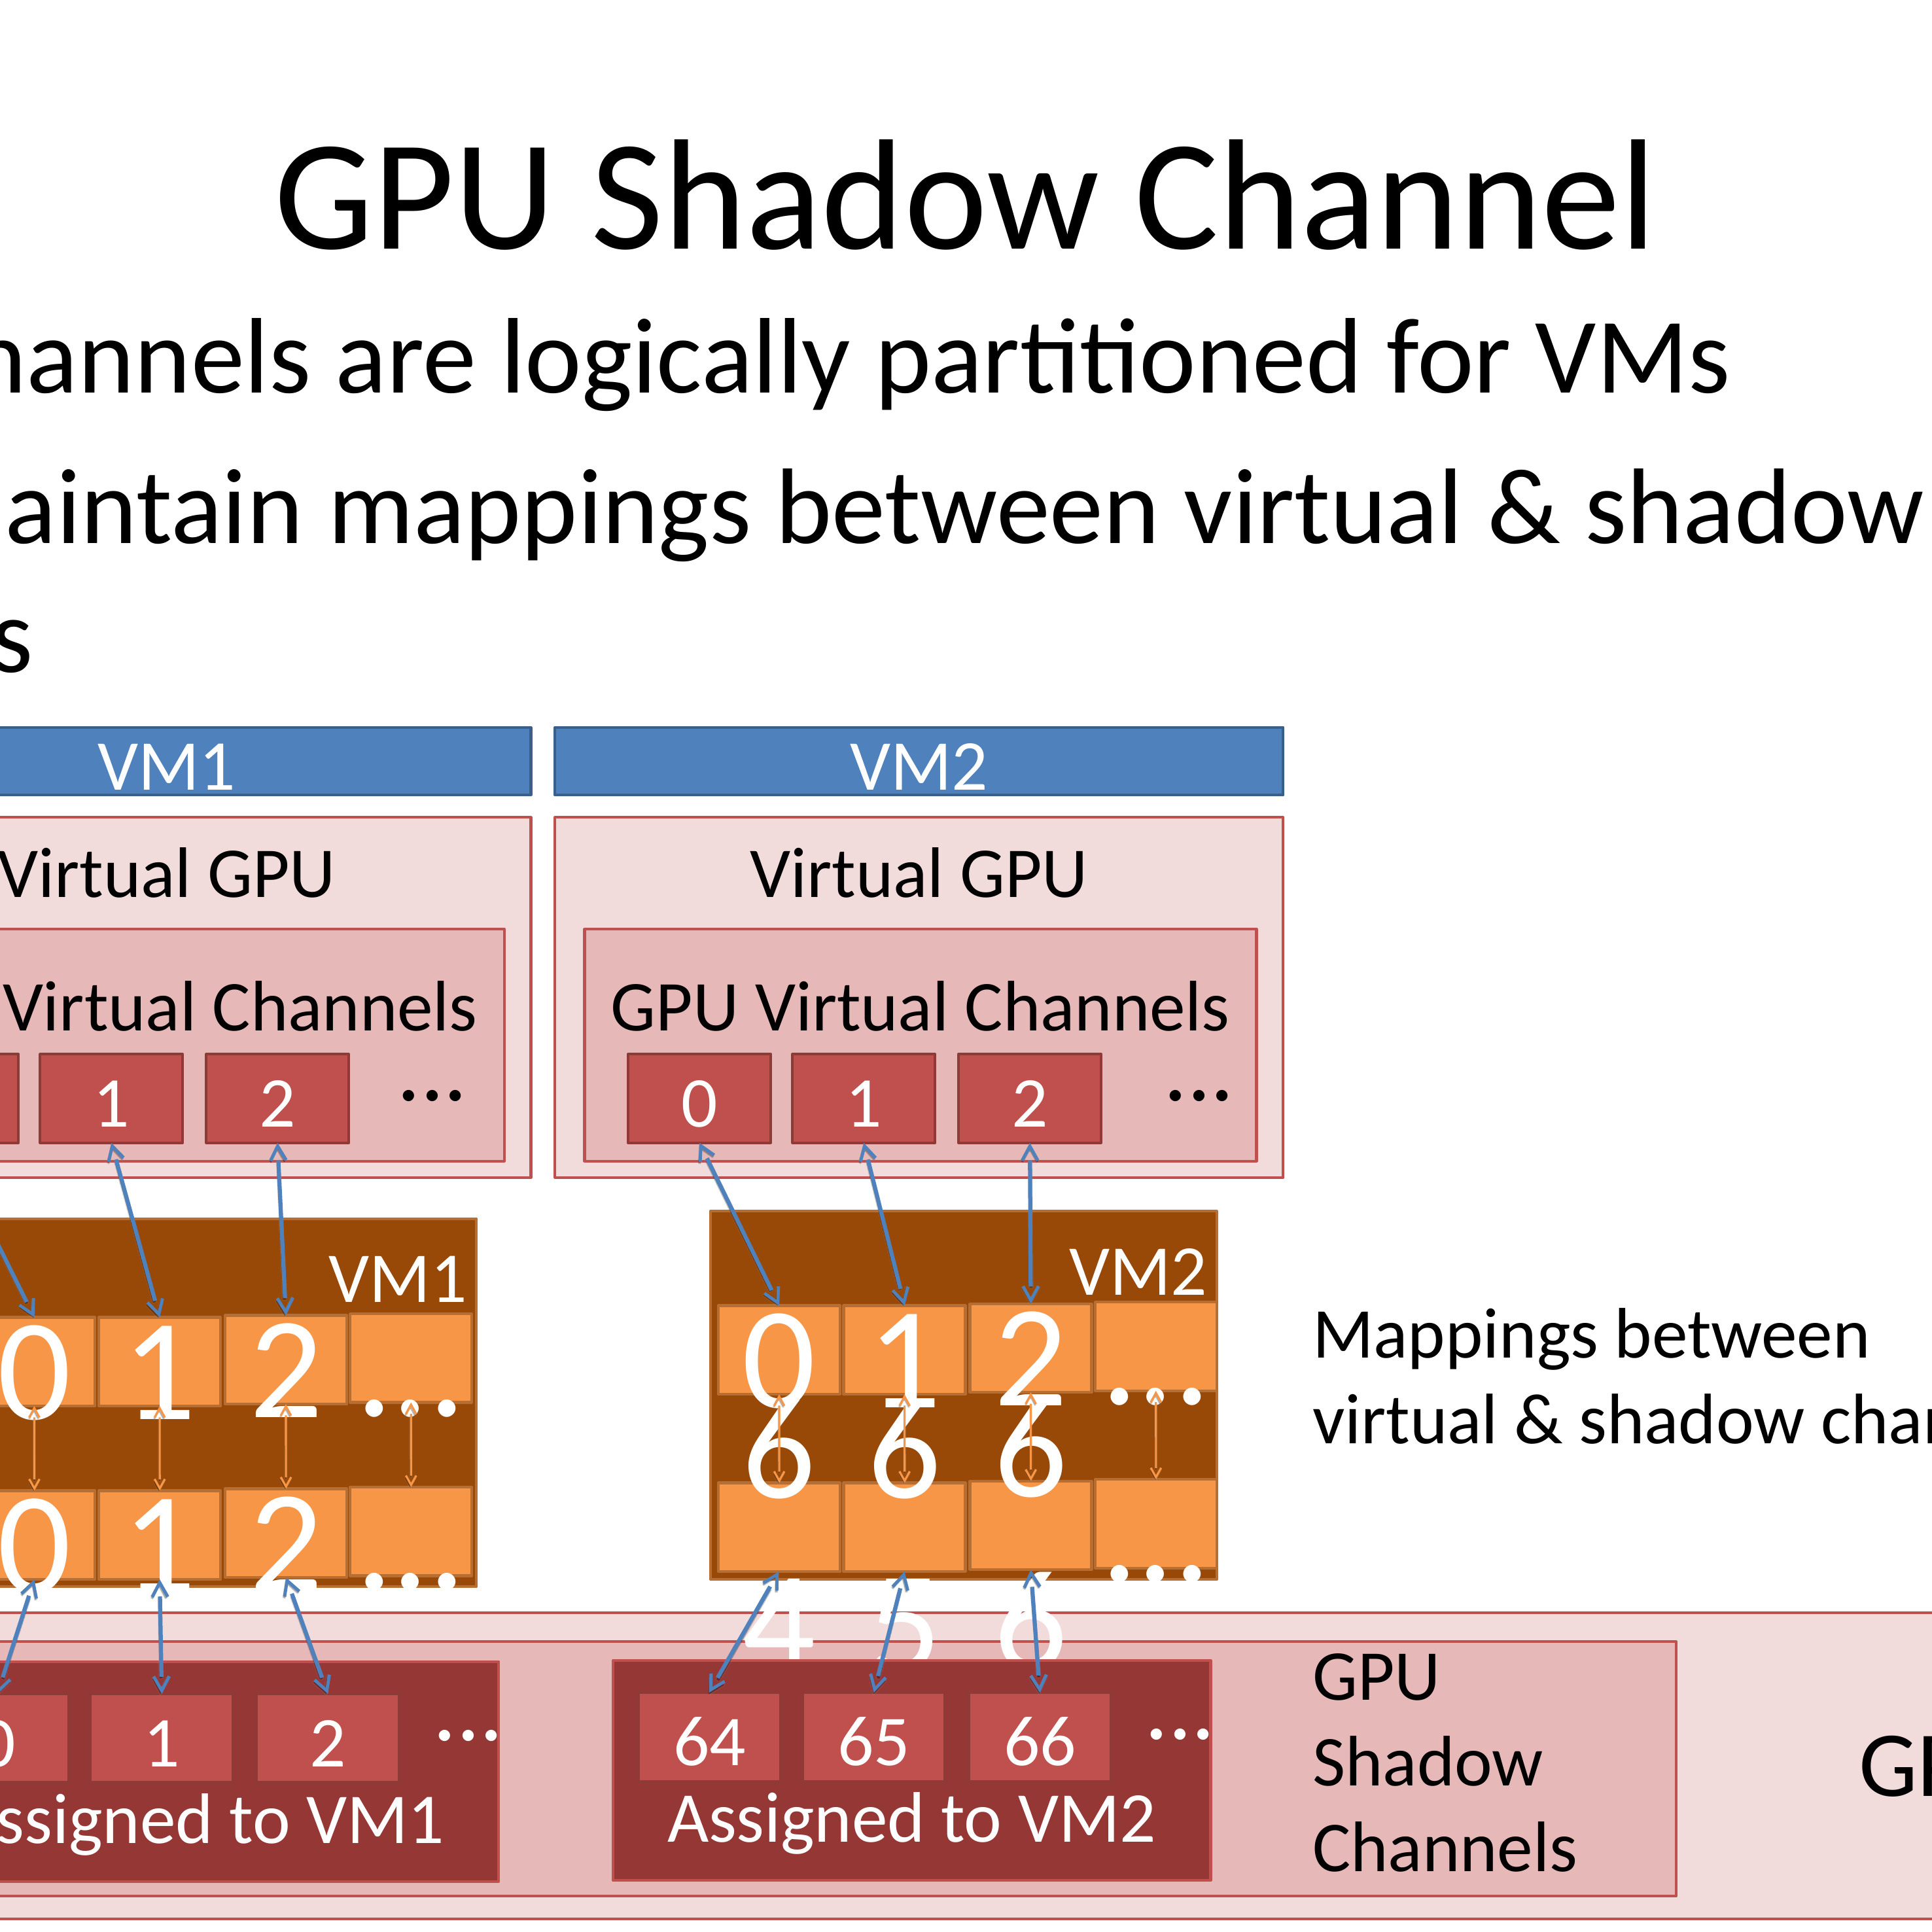

GPU Shadow Channel
# Channels are logically partitioned for VMs
Maintain mappings between virtual & shadow channels
VM1
VM2
Virtual GPU
Virtual GPU
GPU Virtual Channels
GPU Virtual Channels
0
1
2
0
1
2
…
…
VM2
VM1
Mappings between
virtual & shadow channels
…
2
0
1
…
2
0
1
…
66
64
65
…
2
0
1
GPU
Shadow
Channels
Assigned to VM2
64
65
66
…
Assigned to VM1
0
1
2
…
GPU